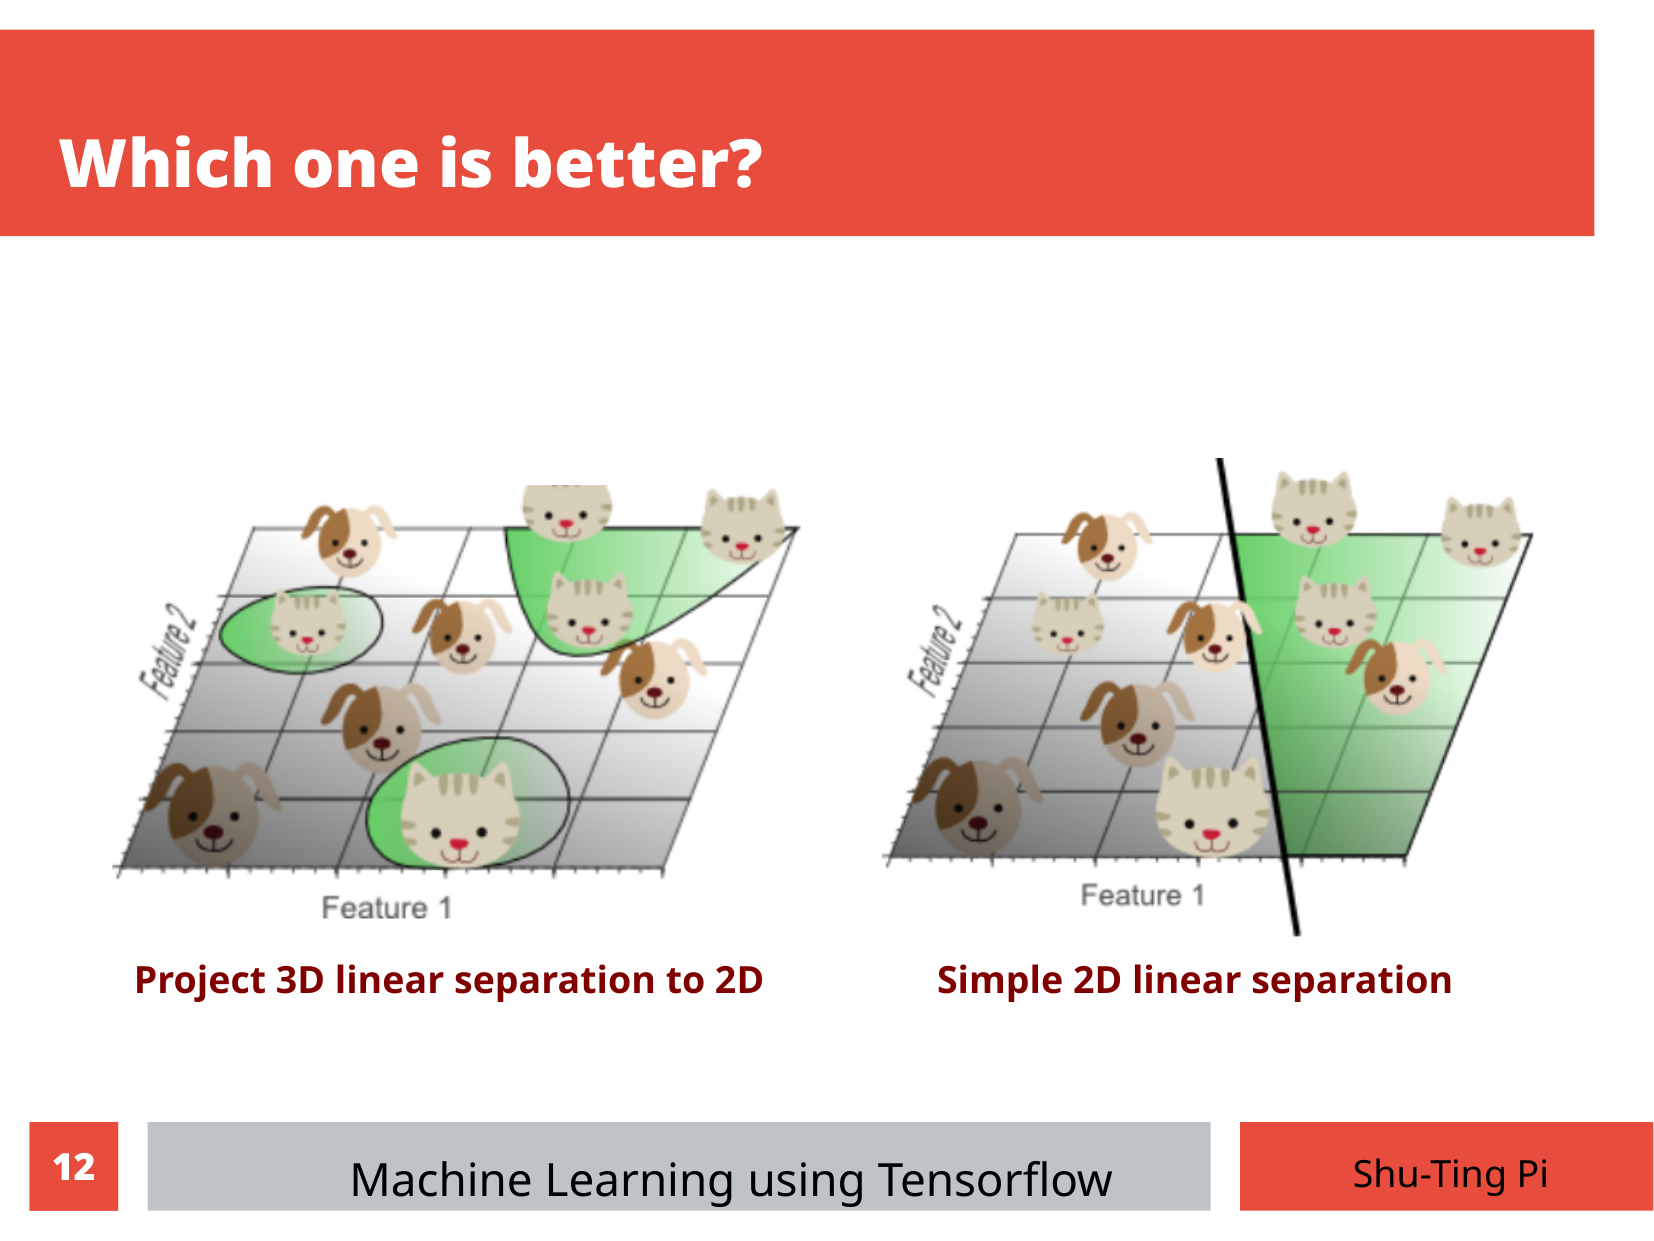

# Which one is better?
Project 3D linear separation to 2D
Simple 2D linear separation
12
Machine Learning using Tensorflow
Shu-Ting Pi